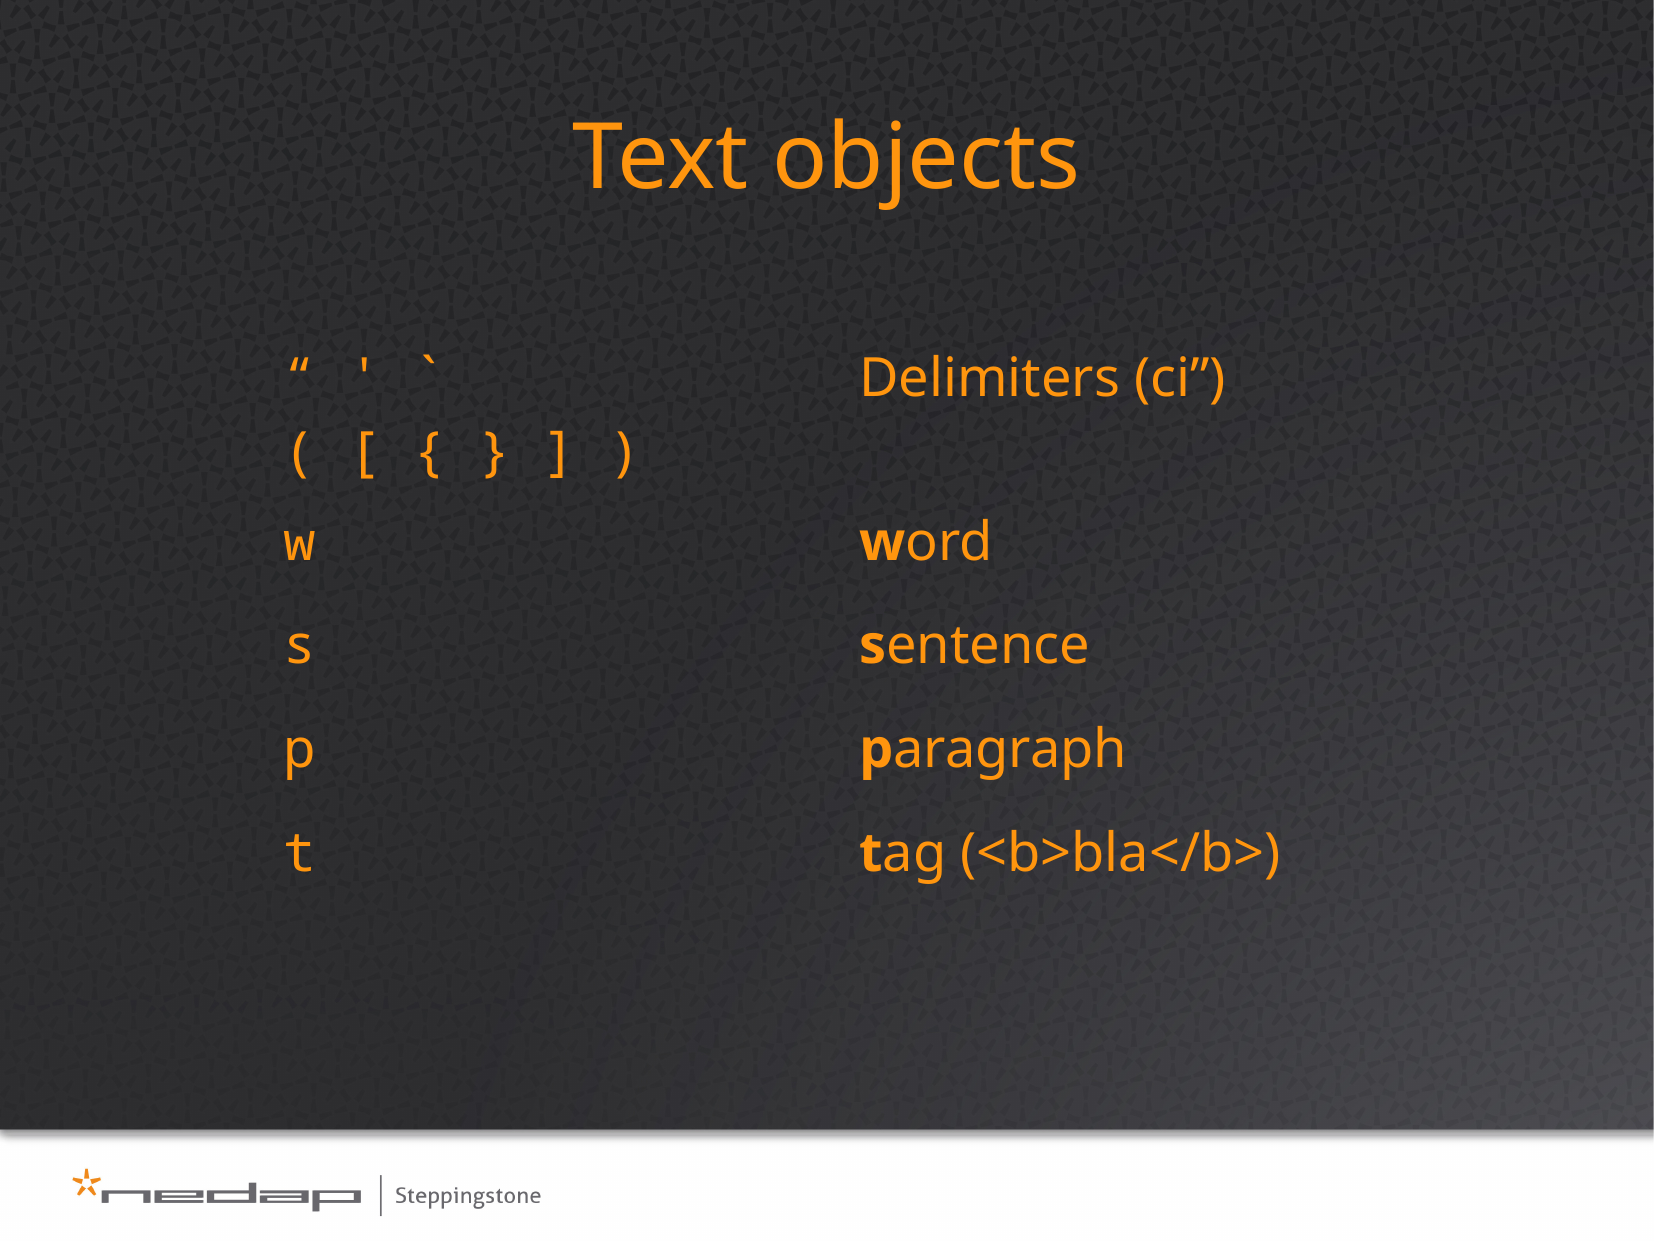

# Text objects
| “ ' ` ( [ { } ] ) | Delimiters (ci”) |
| --- | --- |
| w | word |
| s | sentence |
| p | paragraph |
| t | tag (<b>bla</b>) |